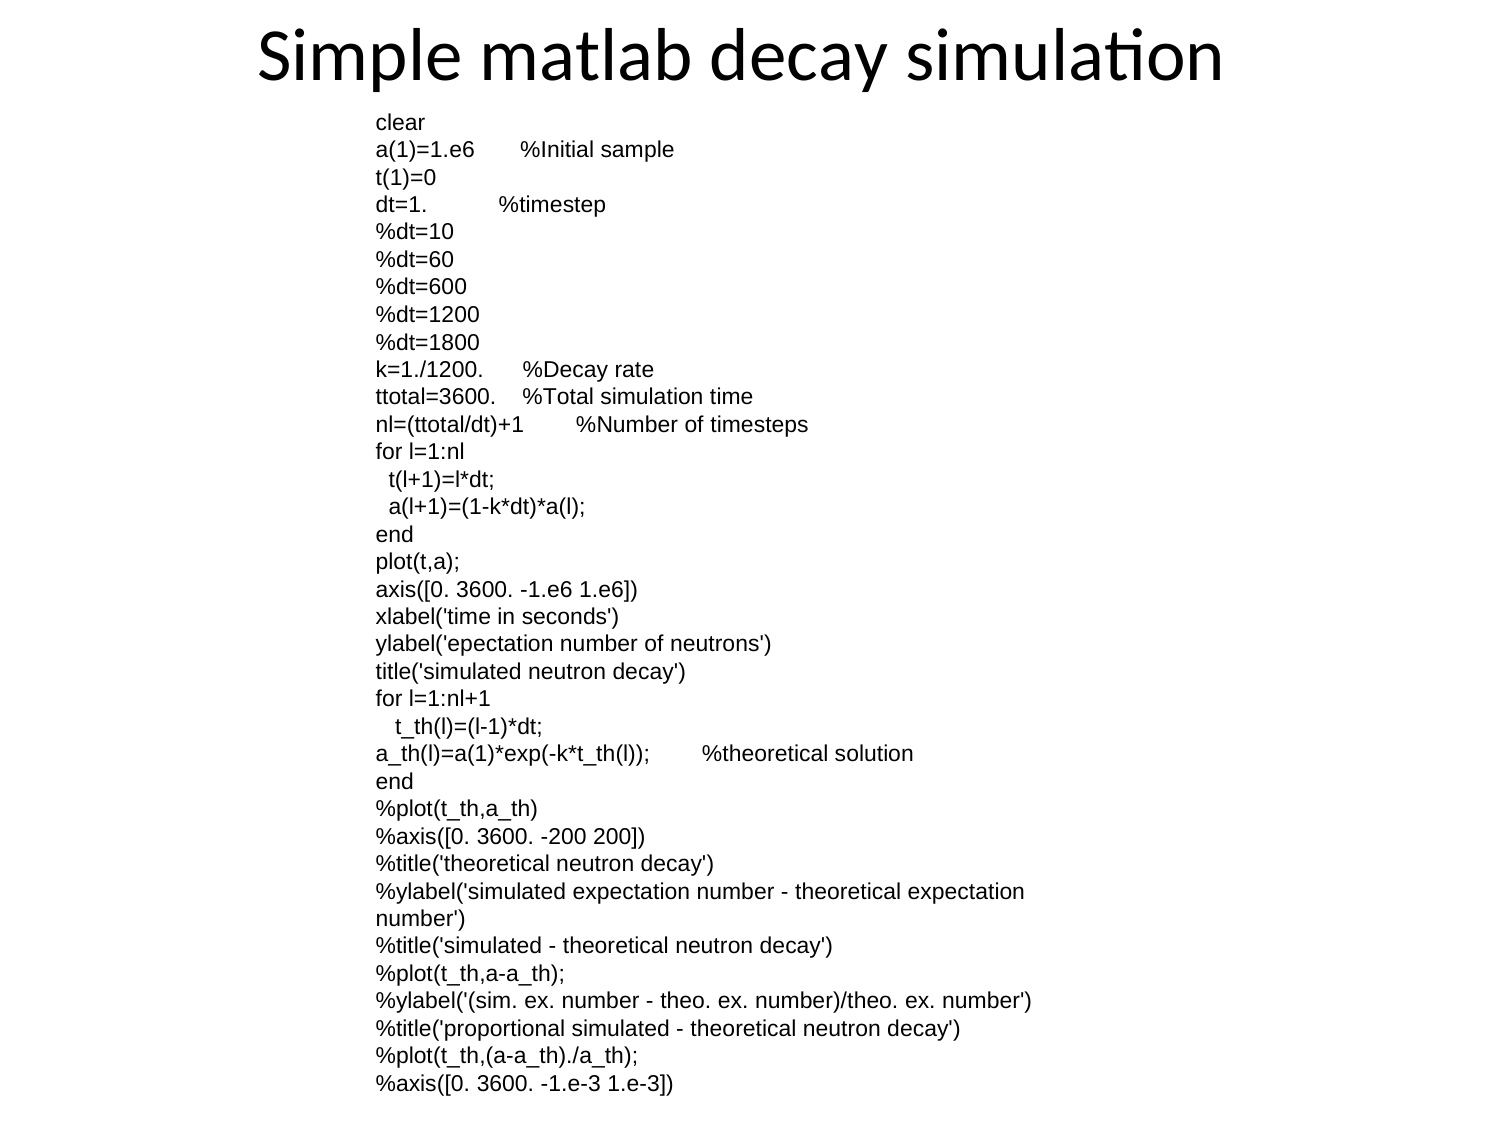

# Simple matlab decay simulation
clear
a(1)=1.e6 %Initial sample
t(1)=0
dt=1. %timestep
%dt=10
%dt=60
%dt=600
%dt=1200
%dt=1800
k=1./1200. %Decay rate
ttotal=3600. %Total simulation time
nl=(ttotal/dt)+1 %Number of timesteps
for l=1:nl
 t(l+1)=l*dt;
 a(l+1)=(1-k*dt)*a(l);
end
plot(t,a);
axis([0. 3600. -1.e6 1.e6])
xlabel('time in seconds')
ylabel('epectation number of neutrons')
title('simulated neutron decay')
for l=1:nl+1
 t_th(l)=(l-1)*dt;
a_th(l)=a(1)*exp(-k*t_th(l)); %theoretical solution
end
%plot(t_th,a_th)
%axis([0. 3600. -200 200])
%title('theoretical neutron decay')
%ylabel('simulated expectation number - theoretical expectation number')
%title('simulated - theoretical neutron decay')
%plot(t_th,a-a_th);
%ylabel('(sim. ex. number - theo. ex. number)/theo. ex. number')
%title('proportional simulated - theoretical neutron decay')
%plot(t_th,(a-a_th)./a_th);
%axis([0. 3600. -1.e-3 1.e-3])